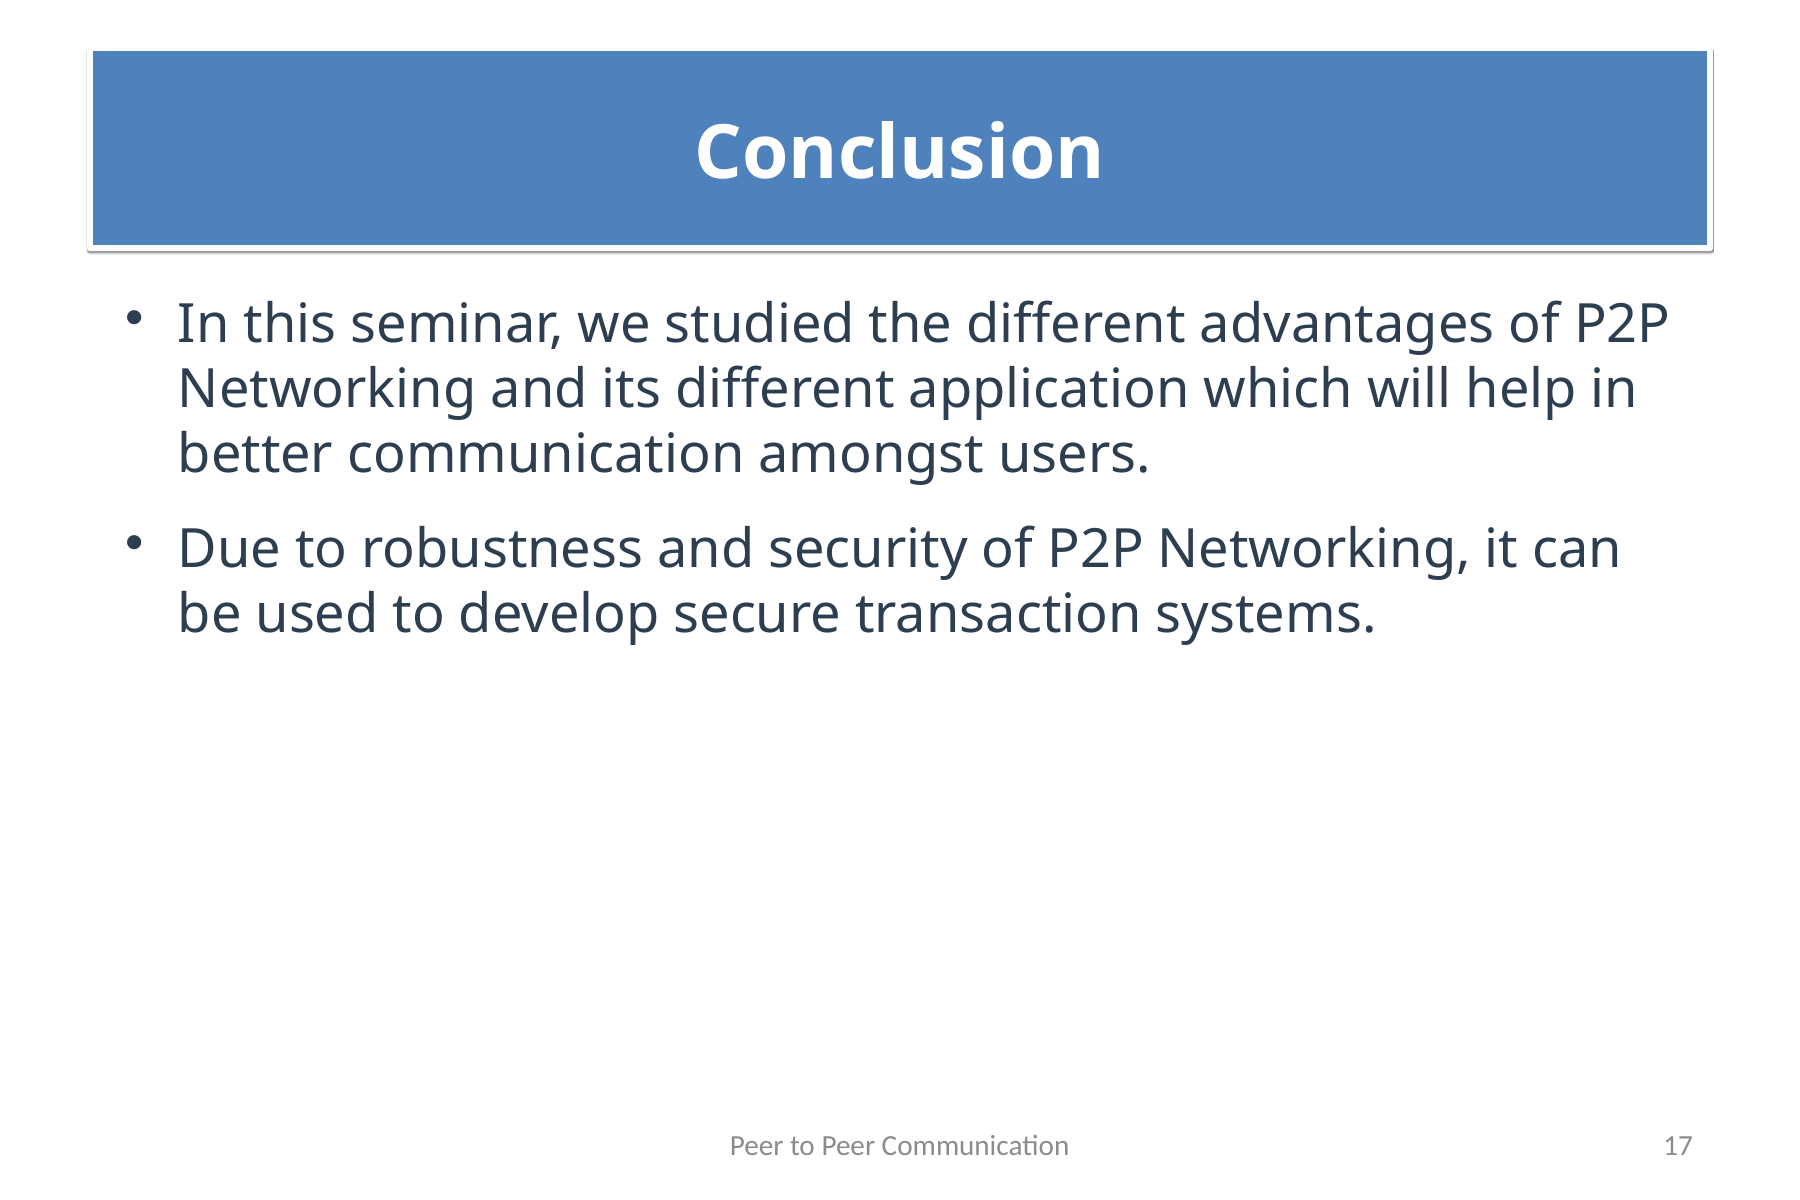

# Conclusion
In this seminar, we studied the different advantages of P2P Networking and its different application which will help in better communication amongst users.
Due to robustness and security of P2P Networking, it can be used to develop secure transaction systems.
Peer to Peer Communication
17